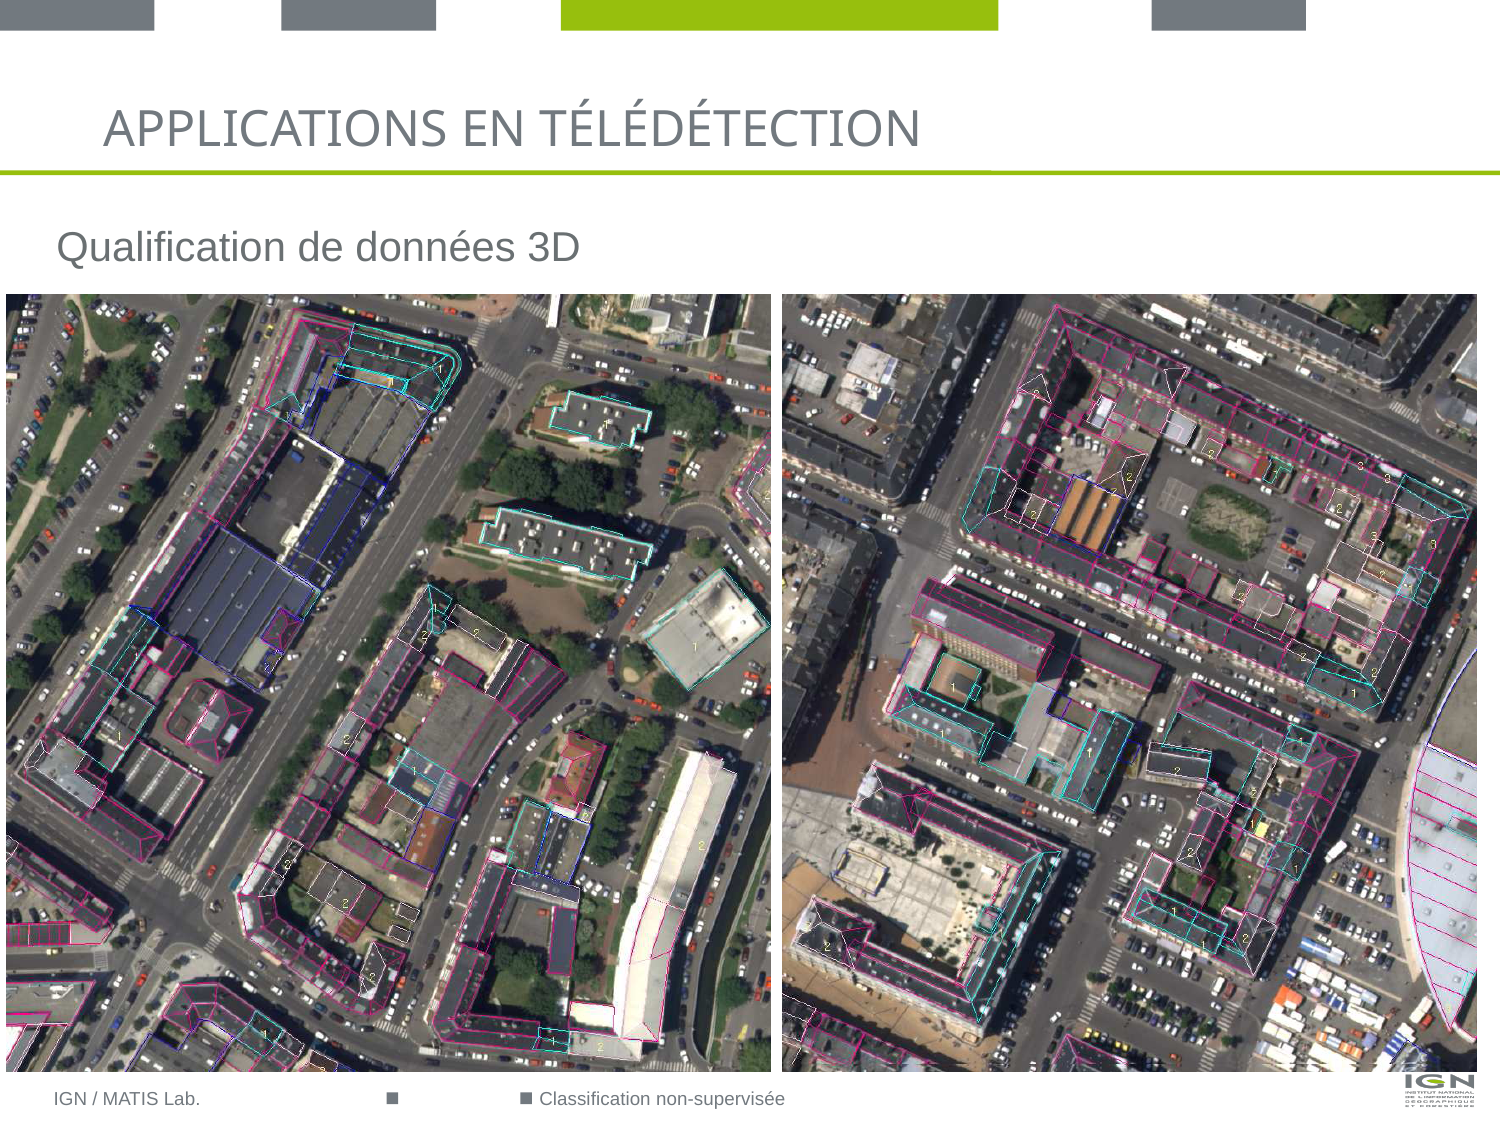

APPLICATIONS EN TÉLÉDÉTECTION
Qualification de données 3D
IGN / MATIS Lab.
Classification non-supervisée